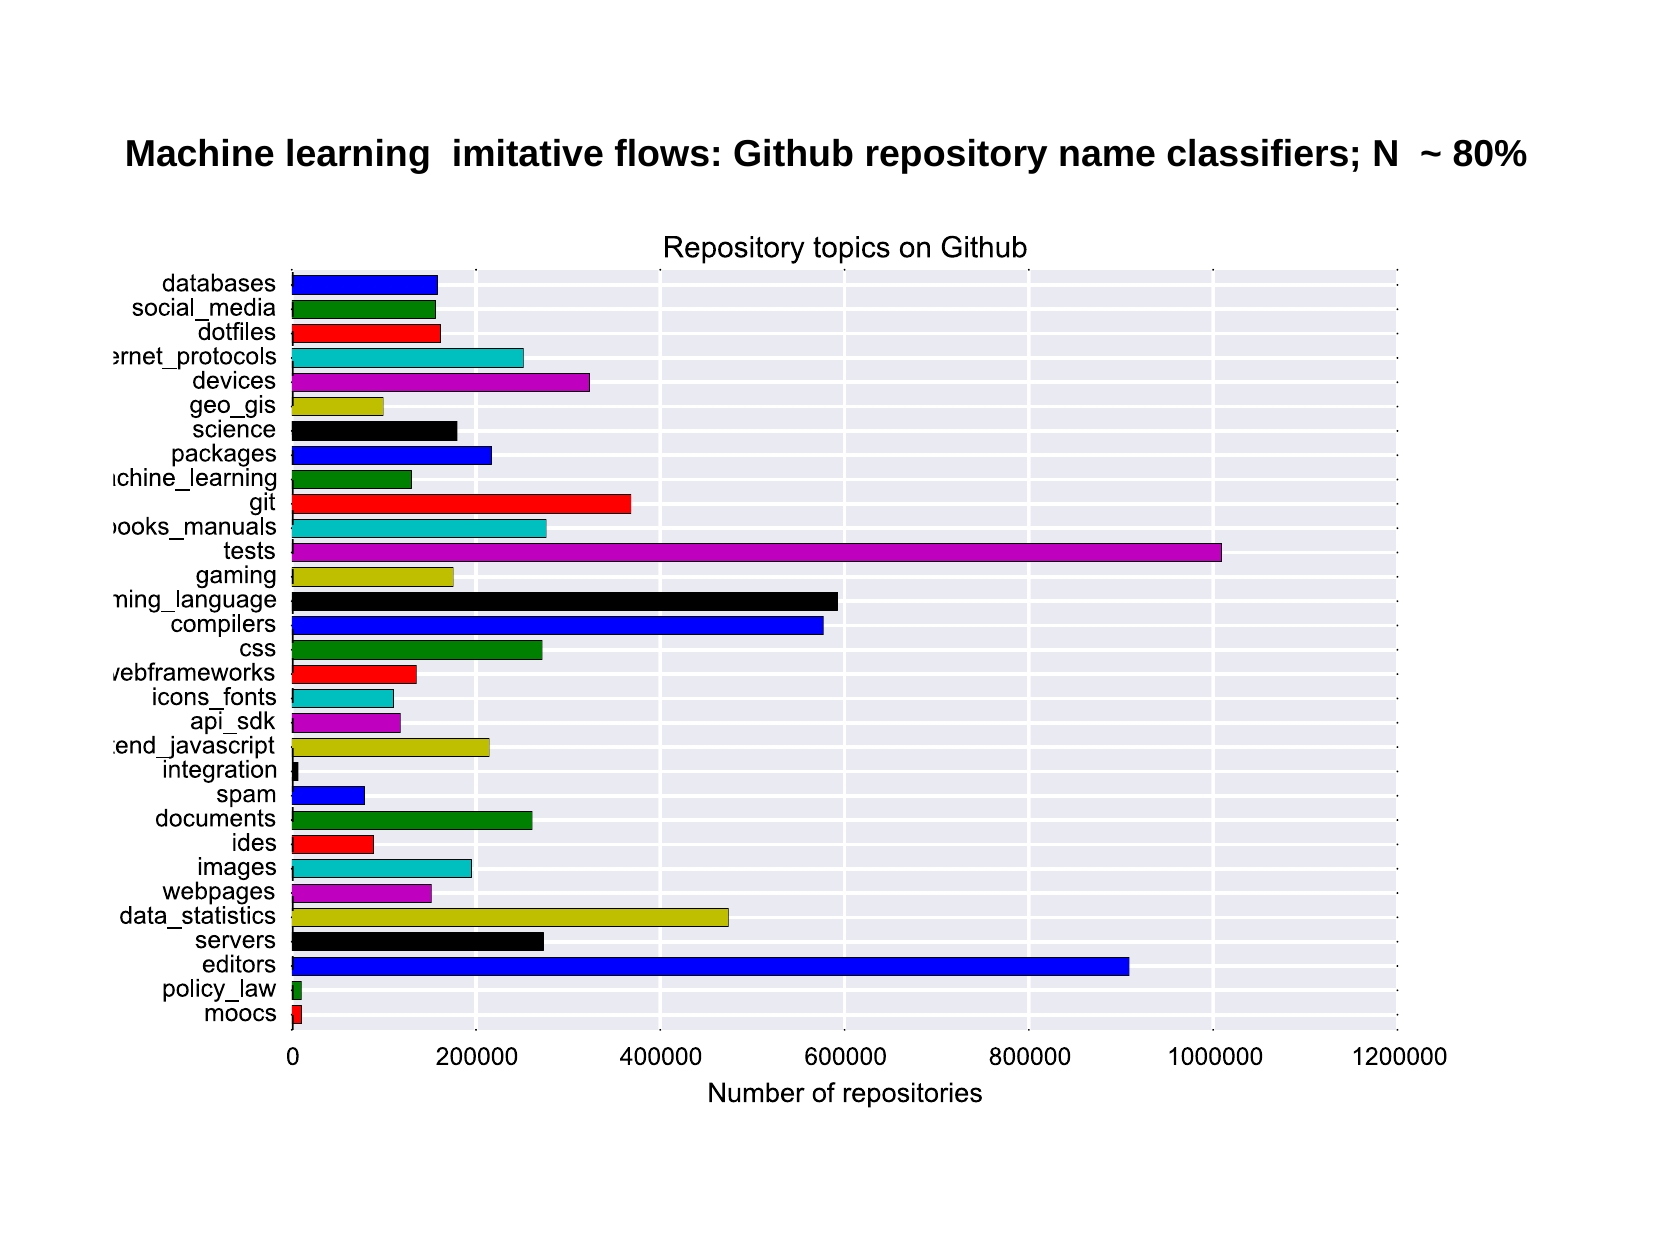

# Machine learning imitative flows: Github repository name classifiers; N ~ 80%